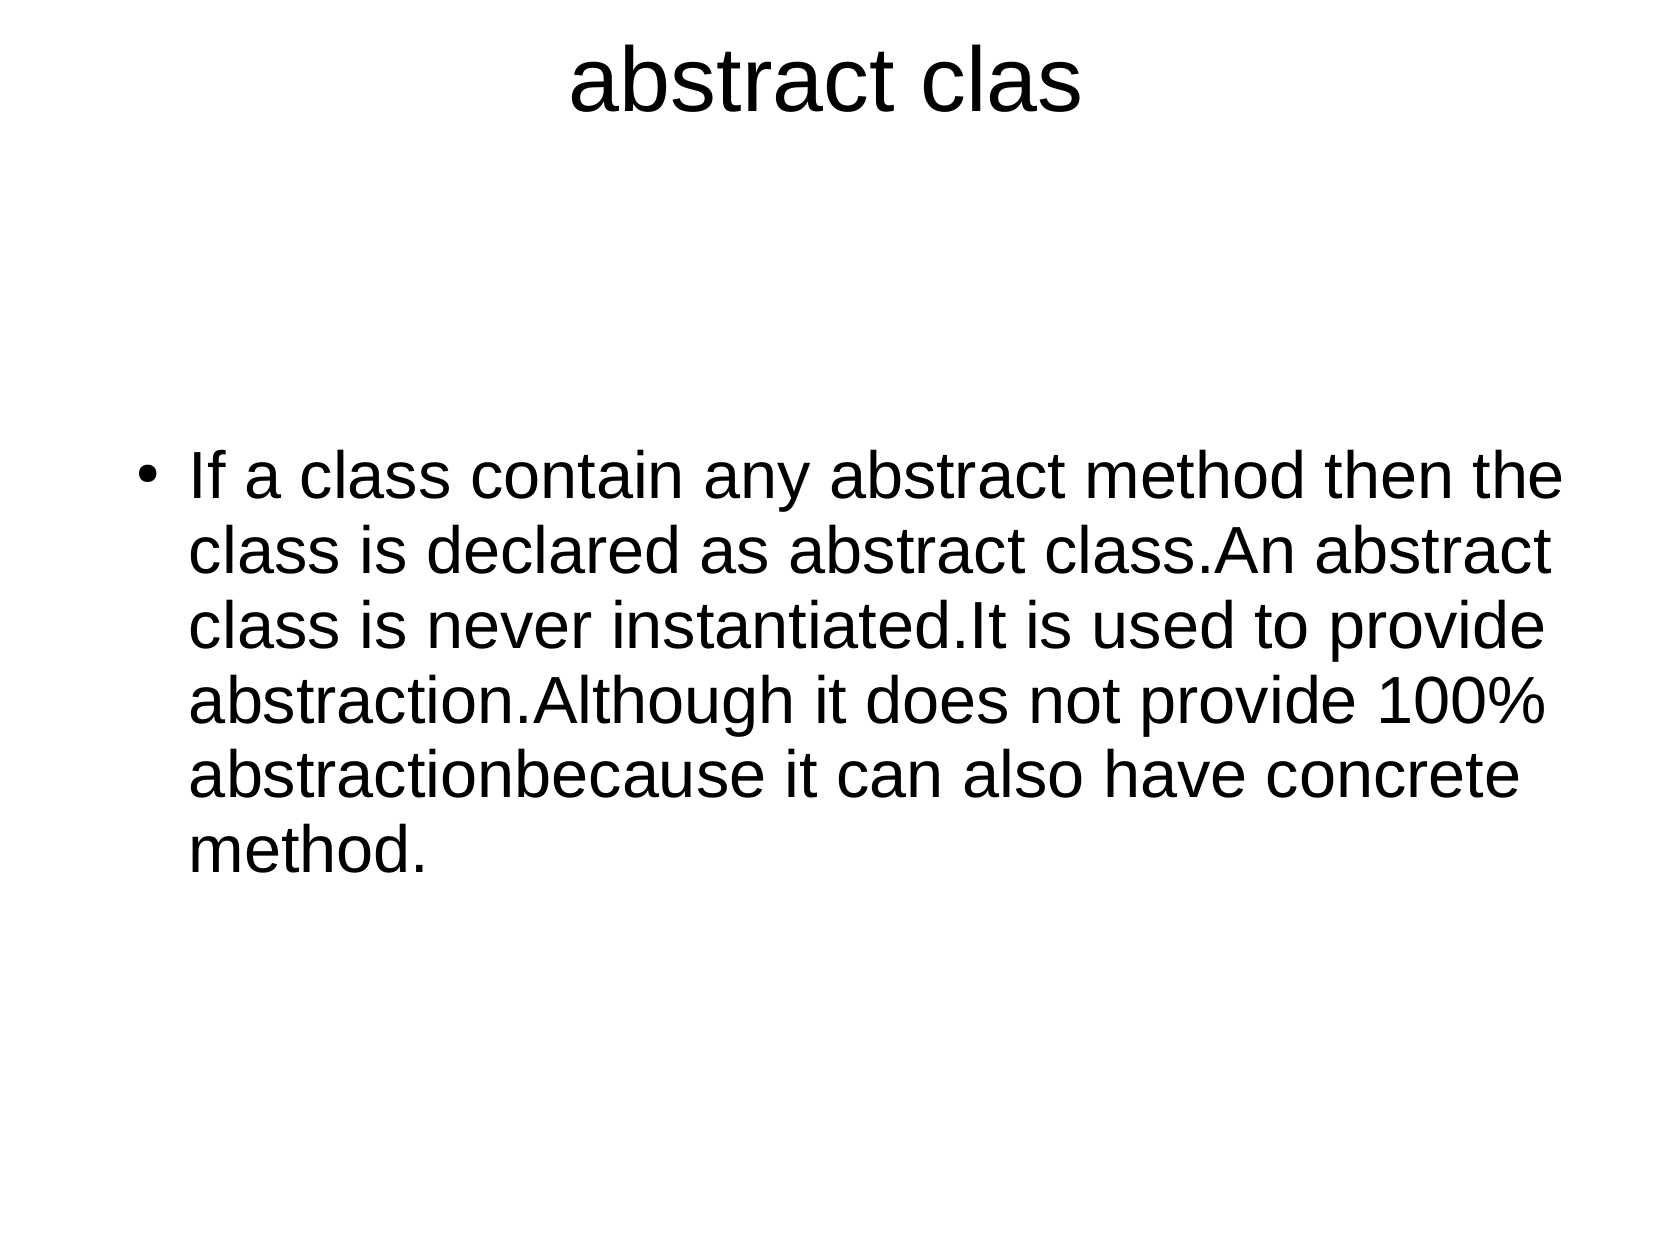

# abstract clas
If a class contain any abstract method then the class is declared as abstract class.An abstract class is never instantiated.It is used to provide abstraction.Although it does not provide 100% abstractionbecause it can also have concrete method.